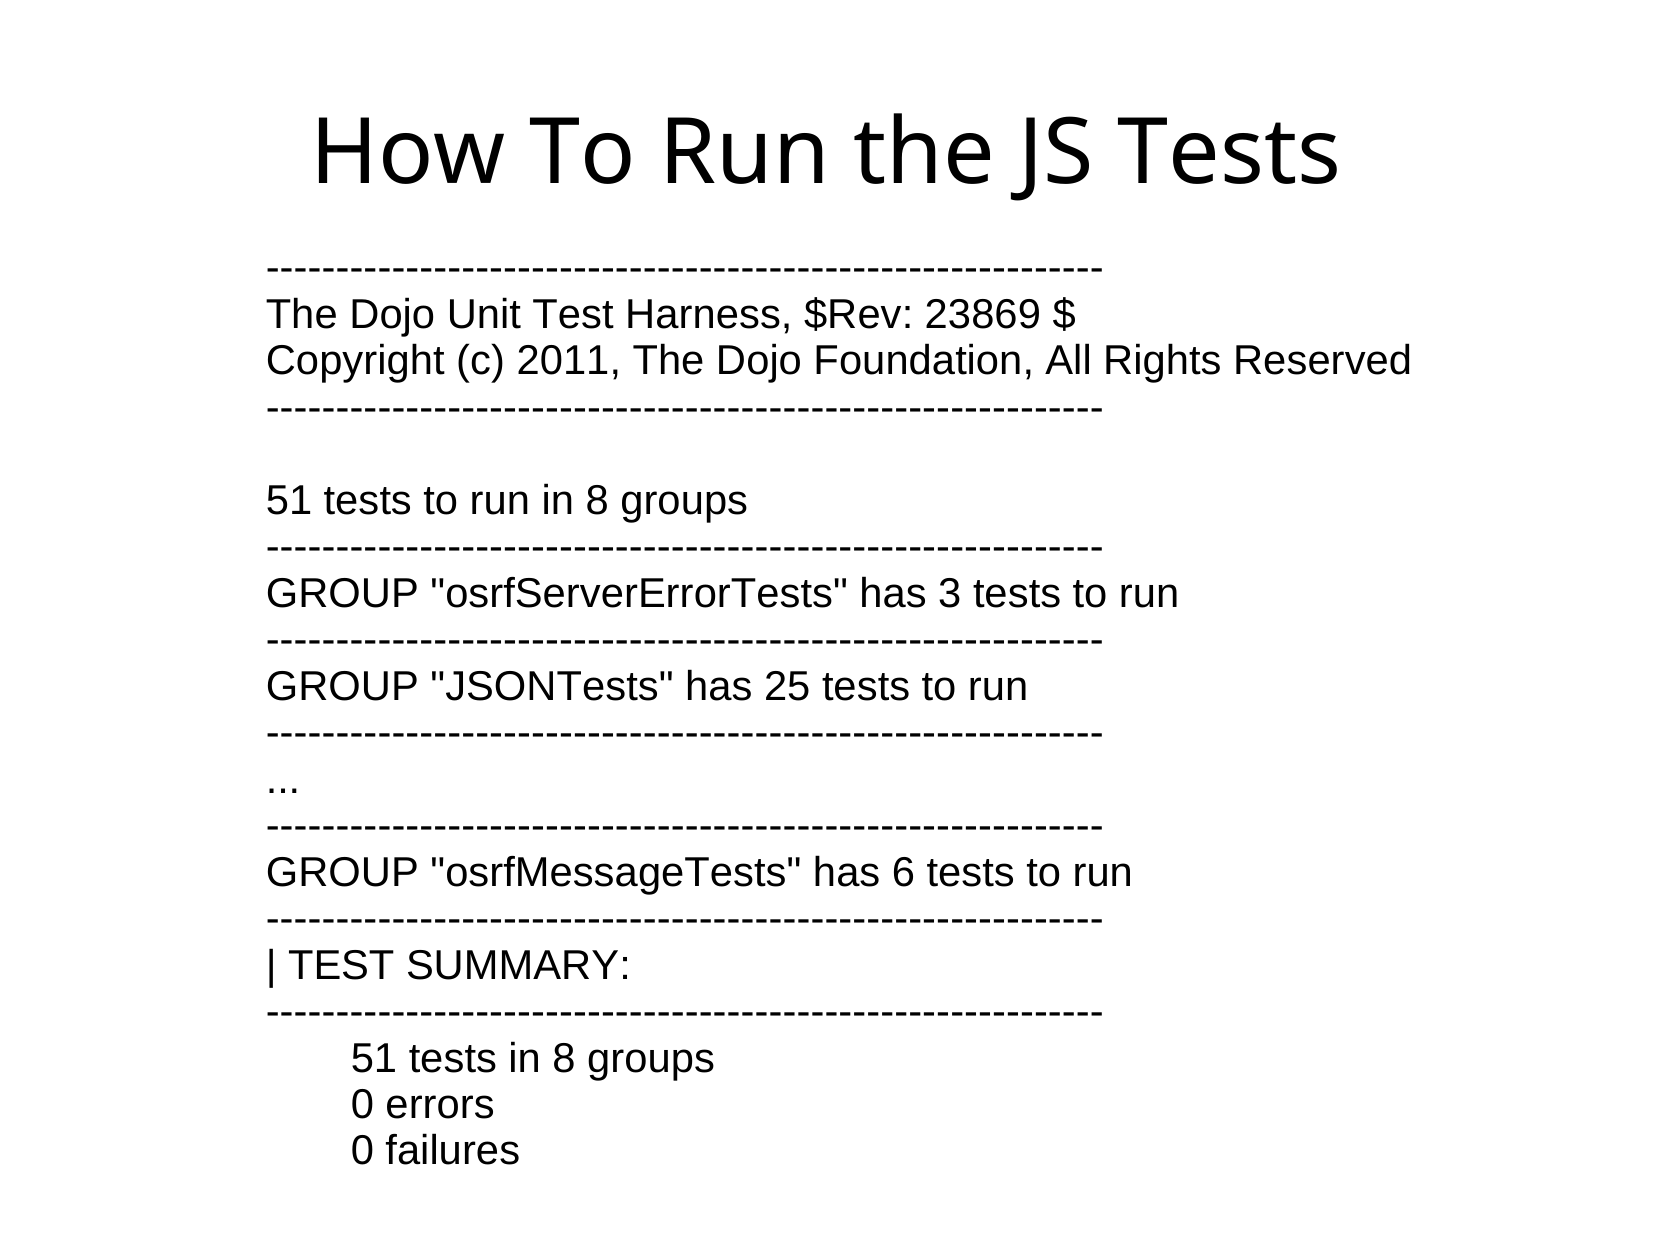

# How To Run the JS Tests
------------------------------------------------------------
The Dojo Unit Test Harness, $Rev: 23869 $
Copyright (c) 2011, The Dojo Foundation, All Rights Reserved
------------------------------------------------------------
51 tests to run in 8 groups
------------------------------------------------------------
GROUP "osrfServerErrorTests" has 3 tests to run
------------------------------------------------------------
GROUP "JSONTests" has 25 tests to run
------------------------------------------------------------
...
------------------------------------------------------------
GROUP "osrfMessageTests" has 6 tests to run
------------------------------------------------------------
| TEST SUMMARY:
------------------------------------------------------------
	 51 tests in 8 groups
	 0 errors
	 0 failures